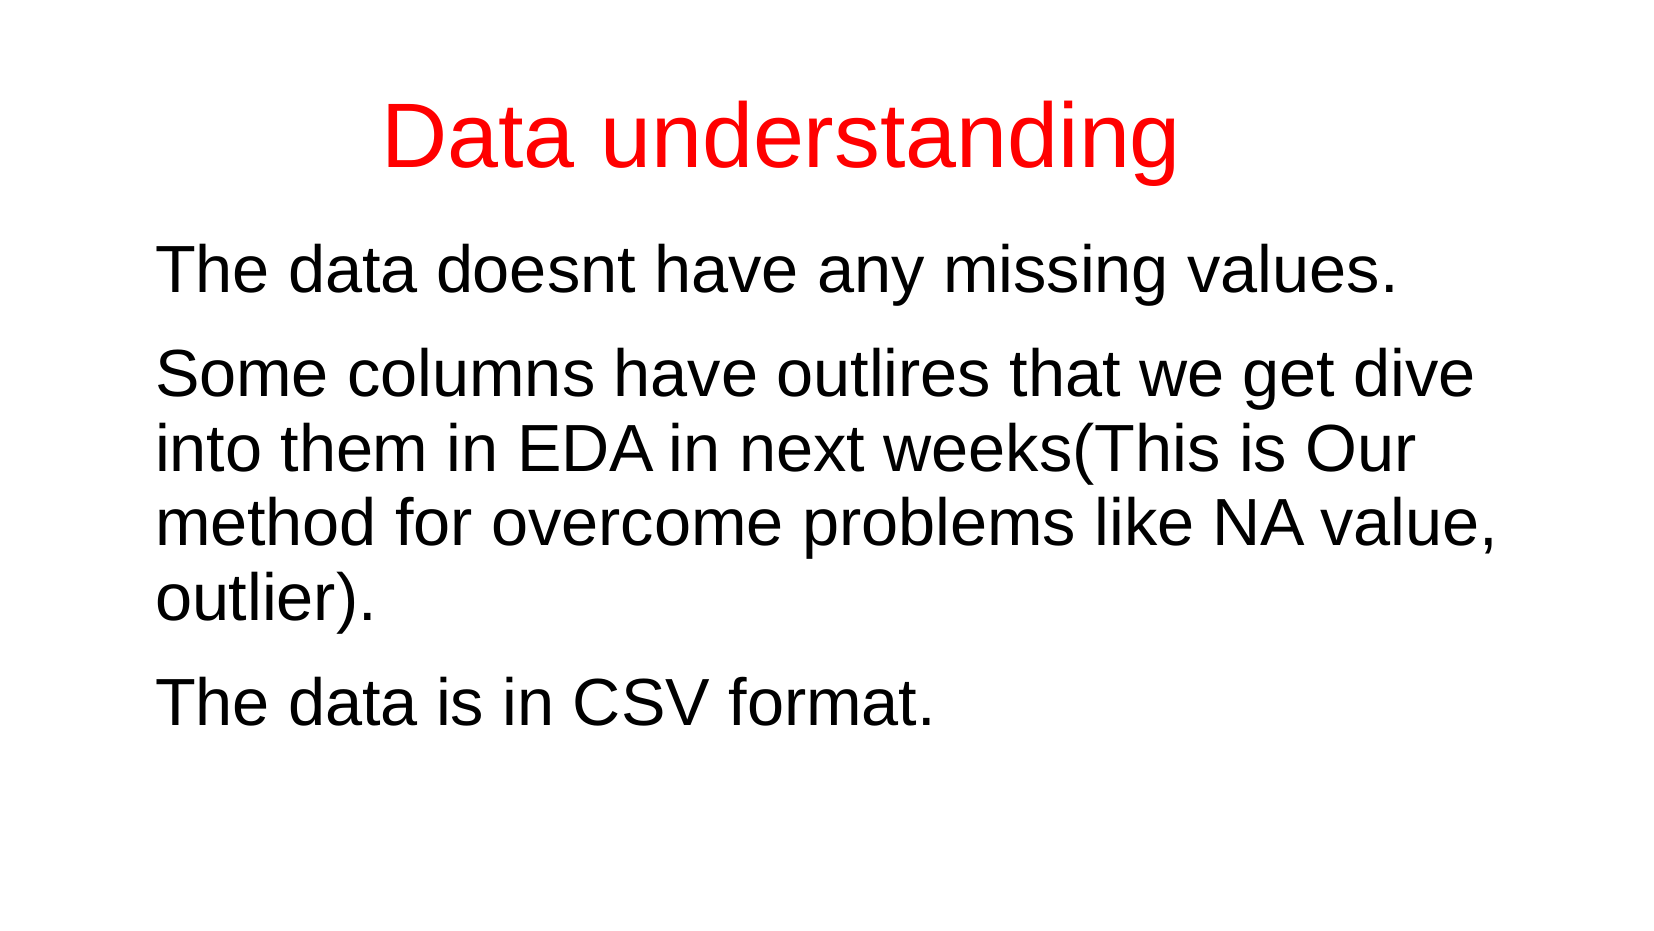

# Data understanding
The data doesnt have any missing values.
Some columns have outlires that we get dive into them in EDA in next weeks(This is Our method for overcome problems like NA value, outlier).
The data is in CSV format.